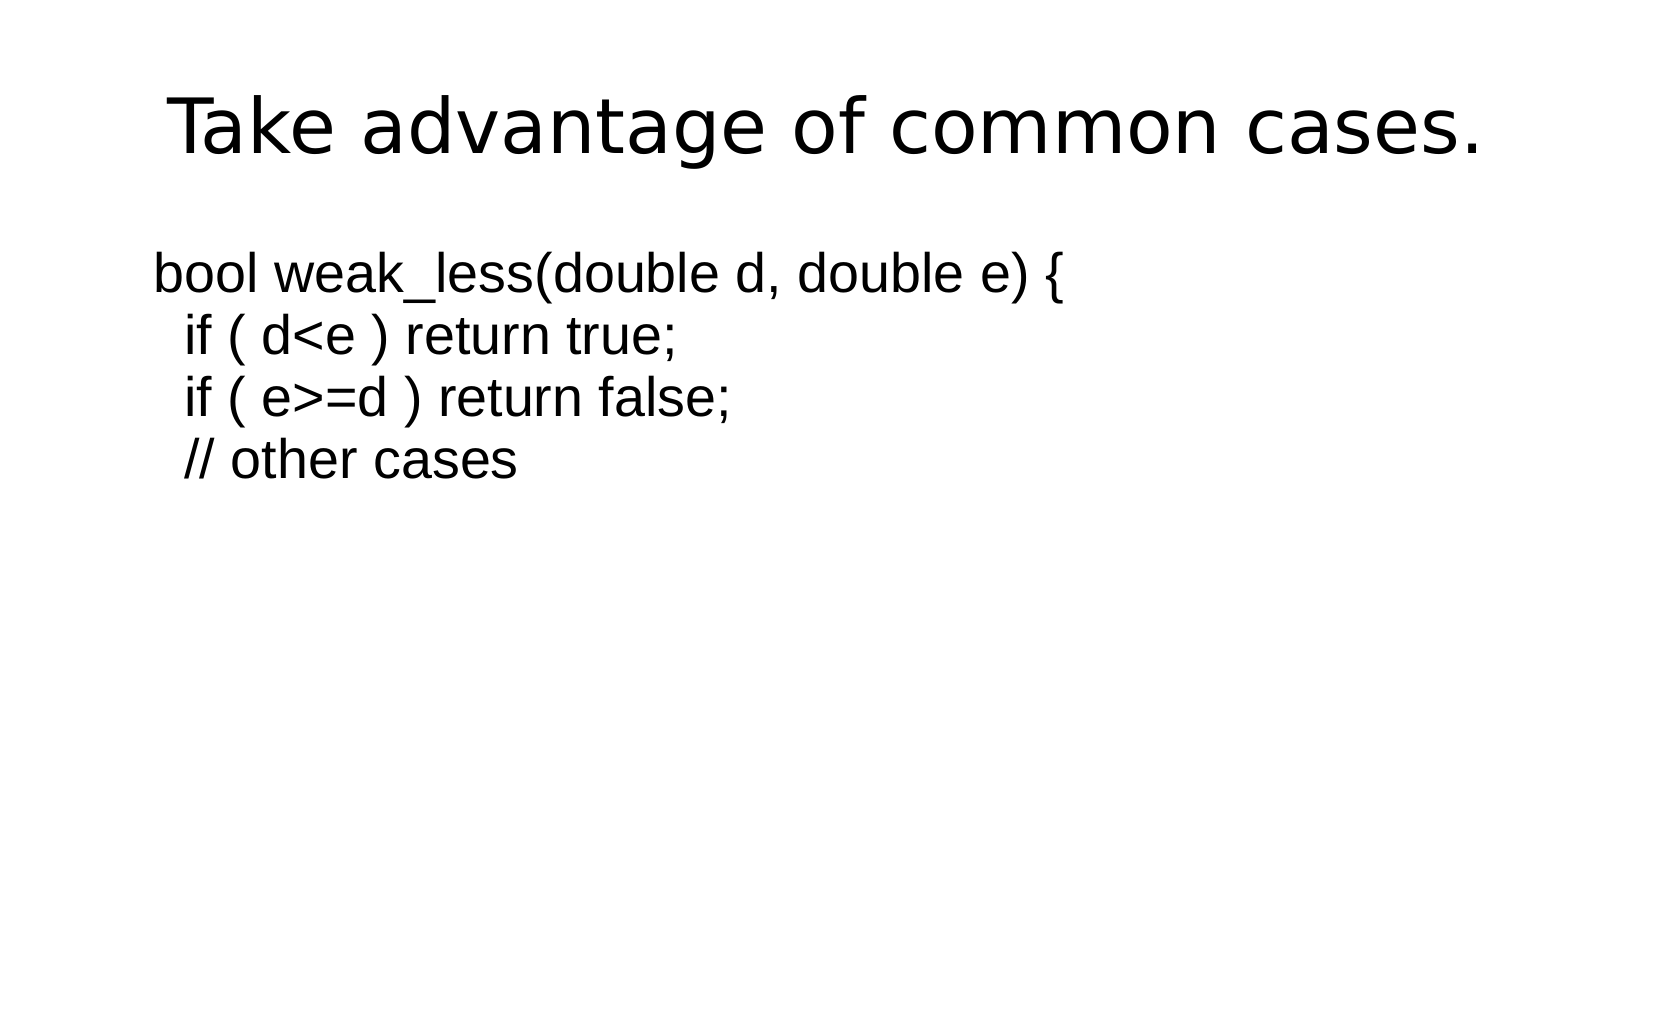

# Take advantage of common cases.
bool weak_less(double d, double e) {
 if ( d<e ) return true;
 if ( e>=d ) return false;
 // other cases